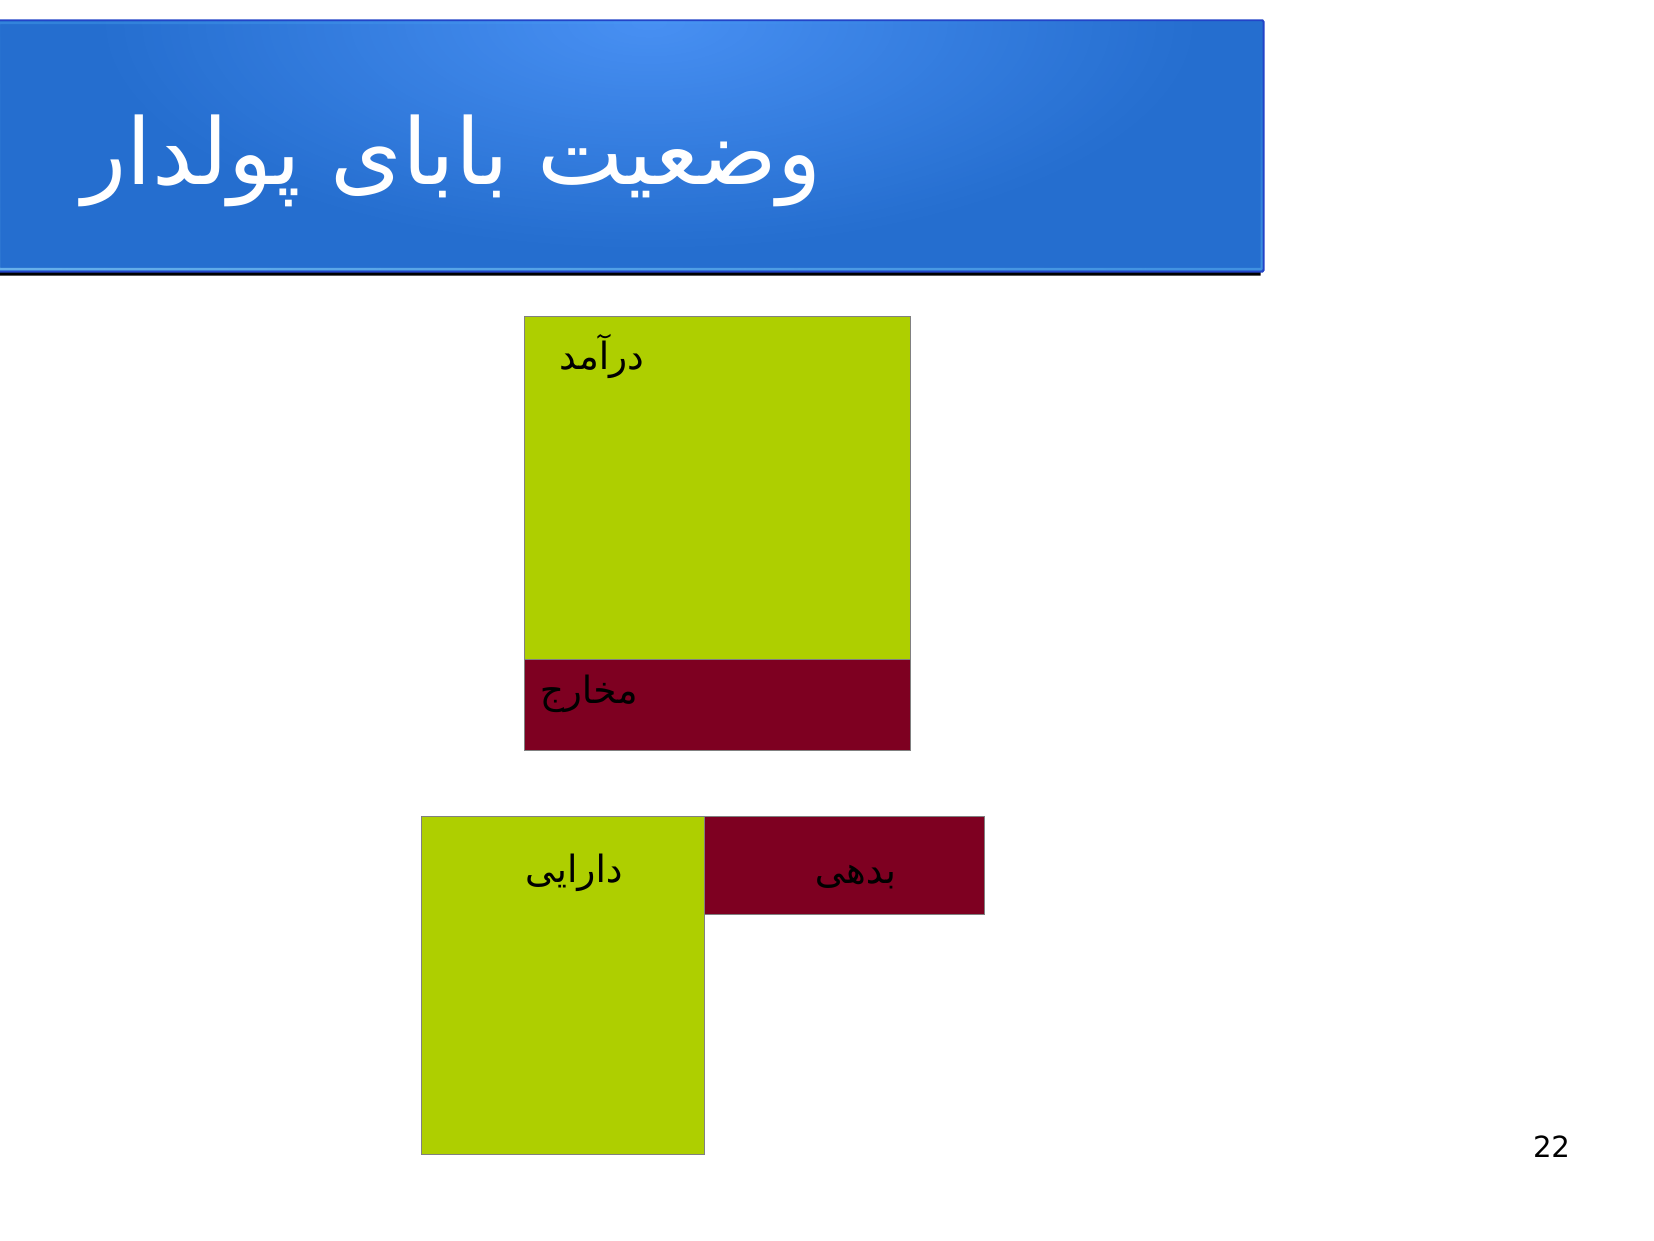

# وضعیت بابای پولدار
درآمد
مخارج
دارایی
بدهی
22